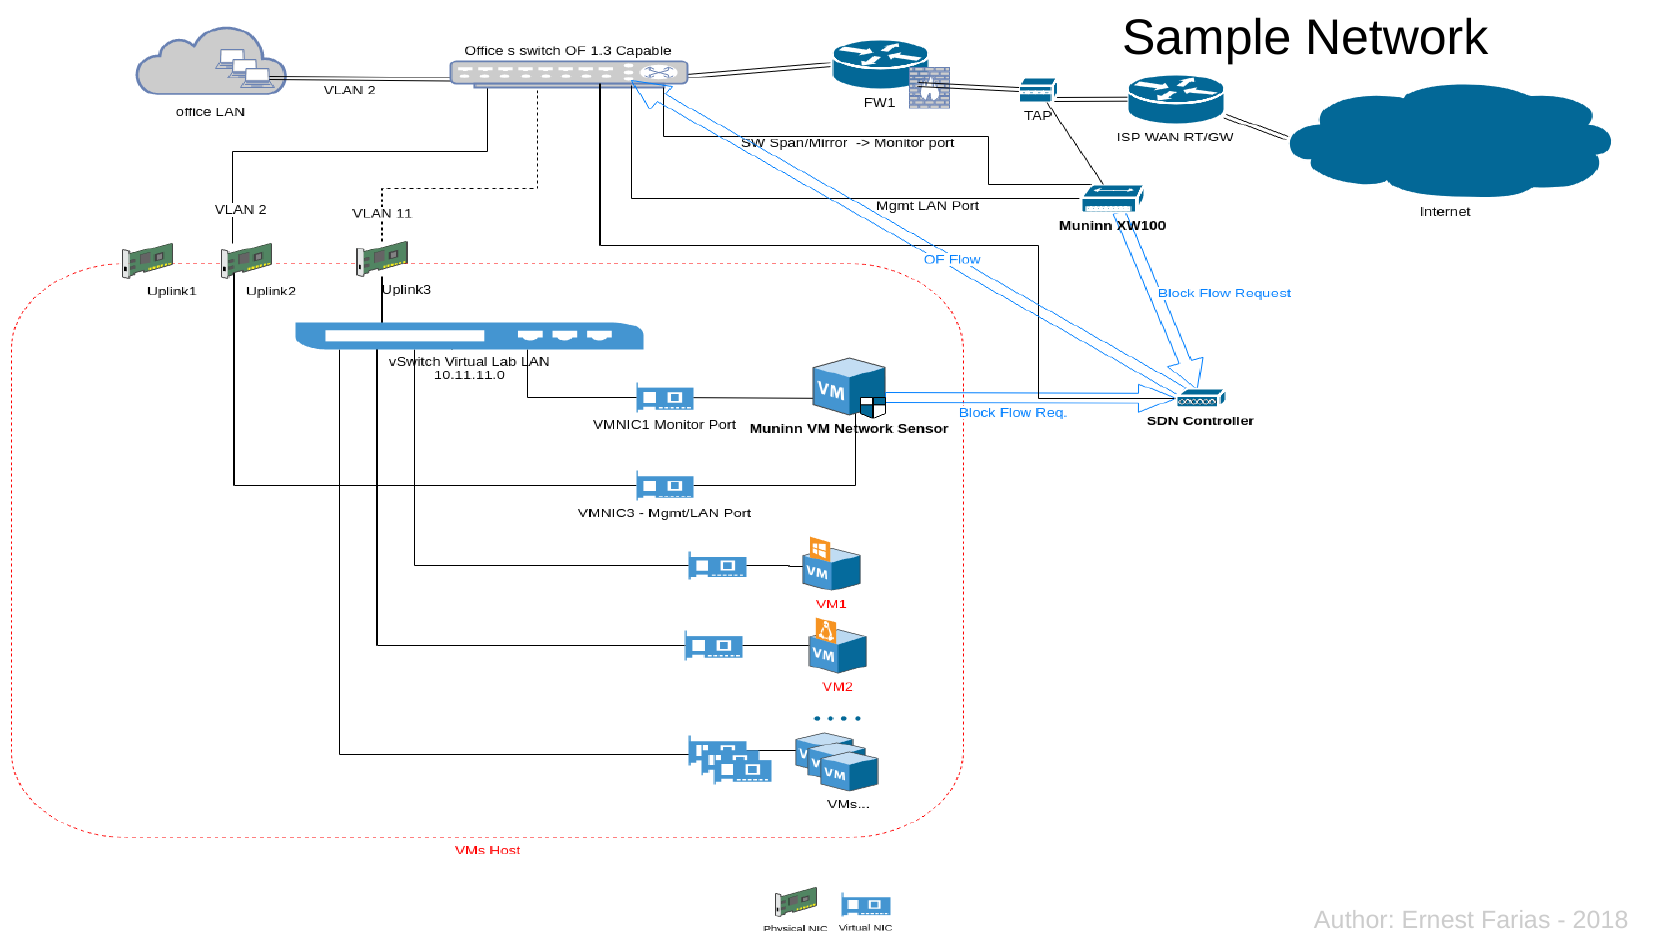

# Sample Network
Author: Ernest Farias - 2018